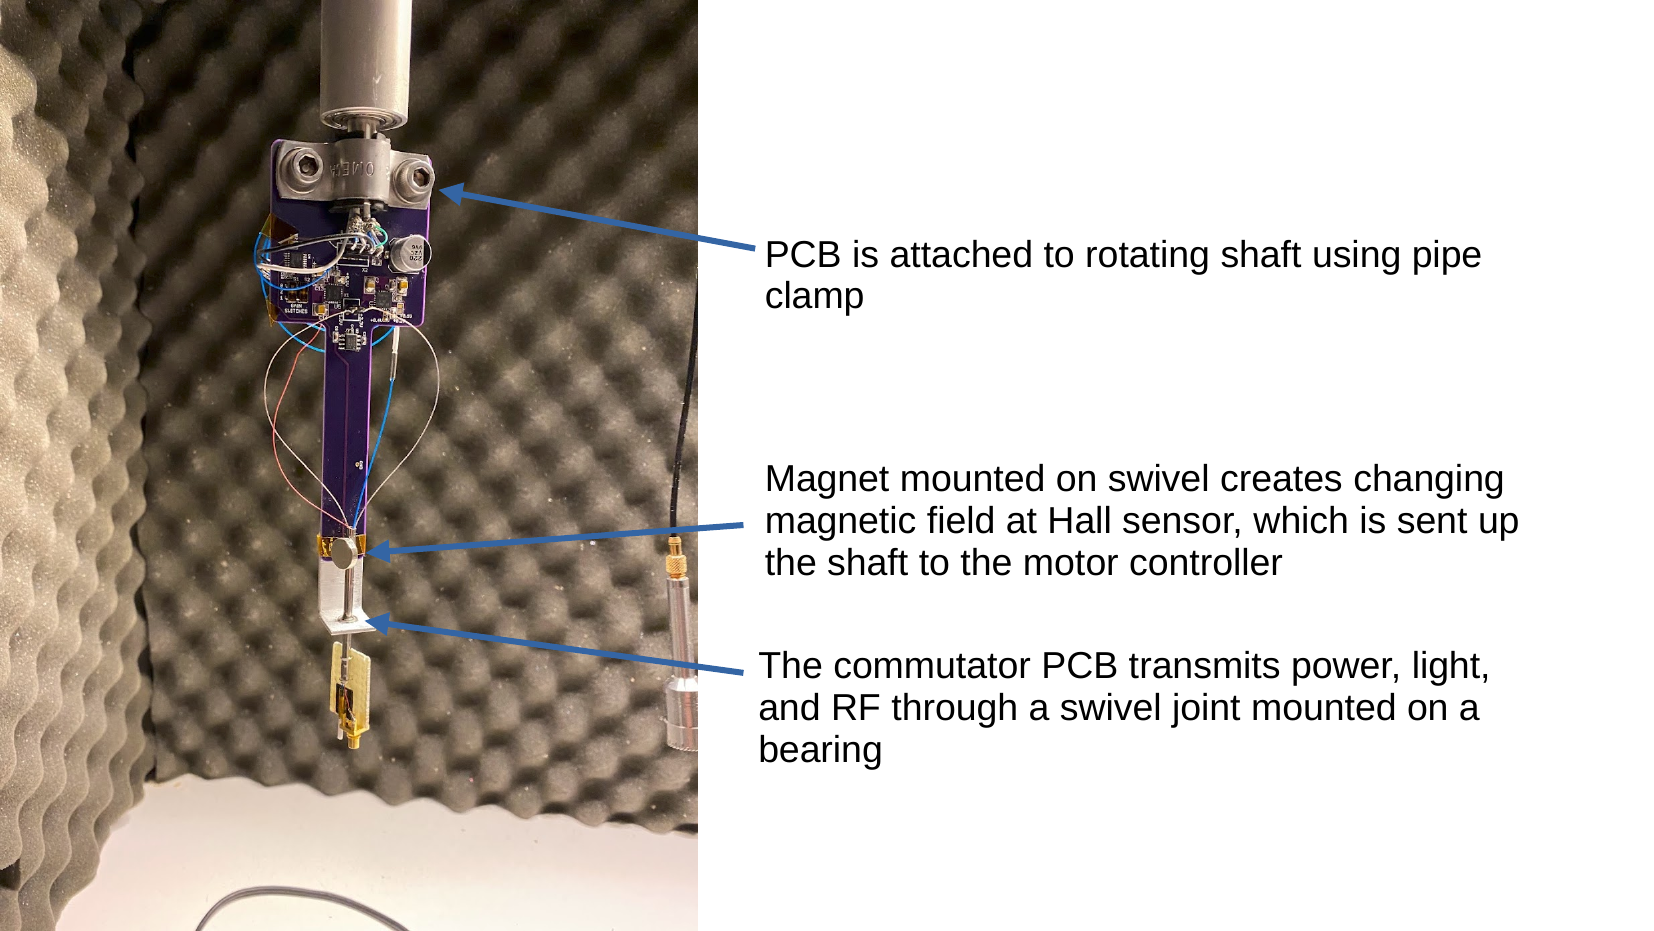

PCB is attached to rotating shaft using pipe clamp
Magnet mounted on swivel creates changing magnetic field at Hall sensor, which is sent up the shaft to the motor controller
The commutator PCB transmits power, light, and RF through a swivel joint mounted on a bearing